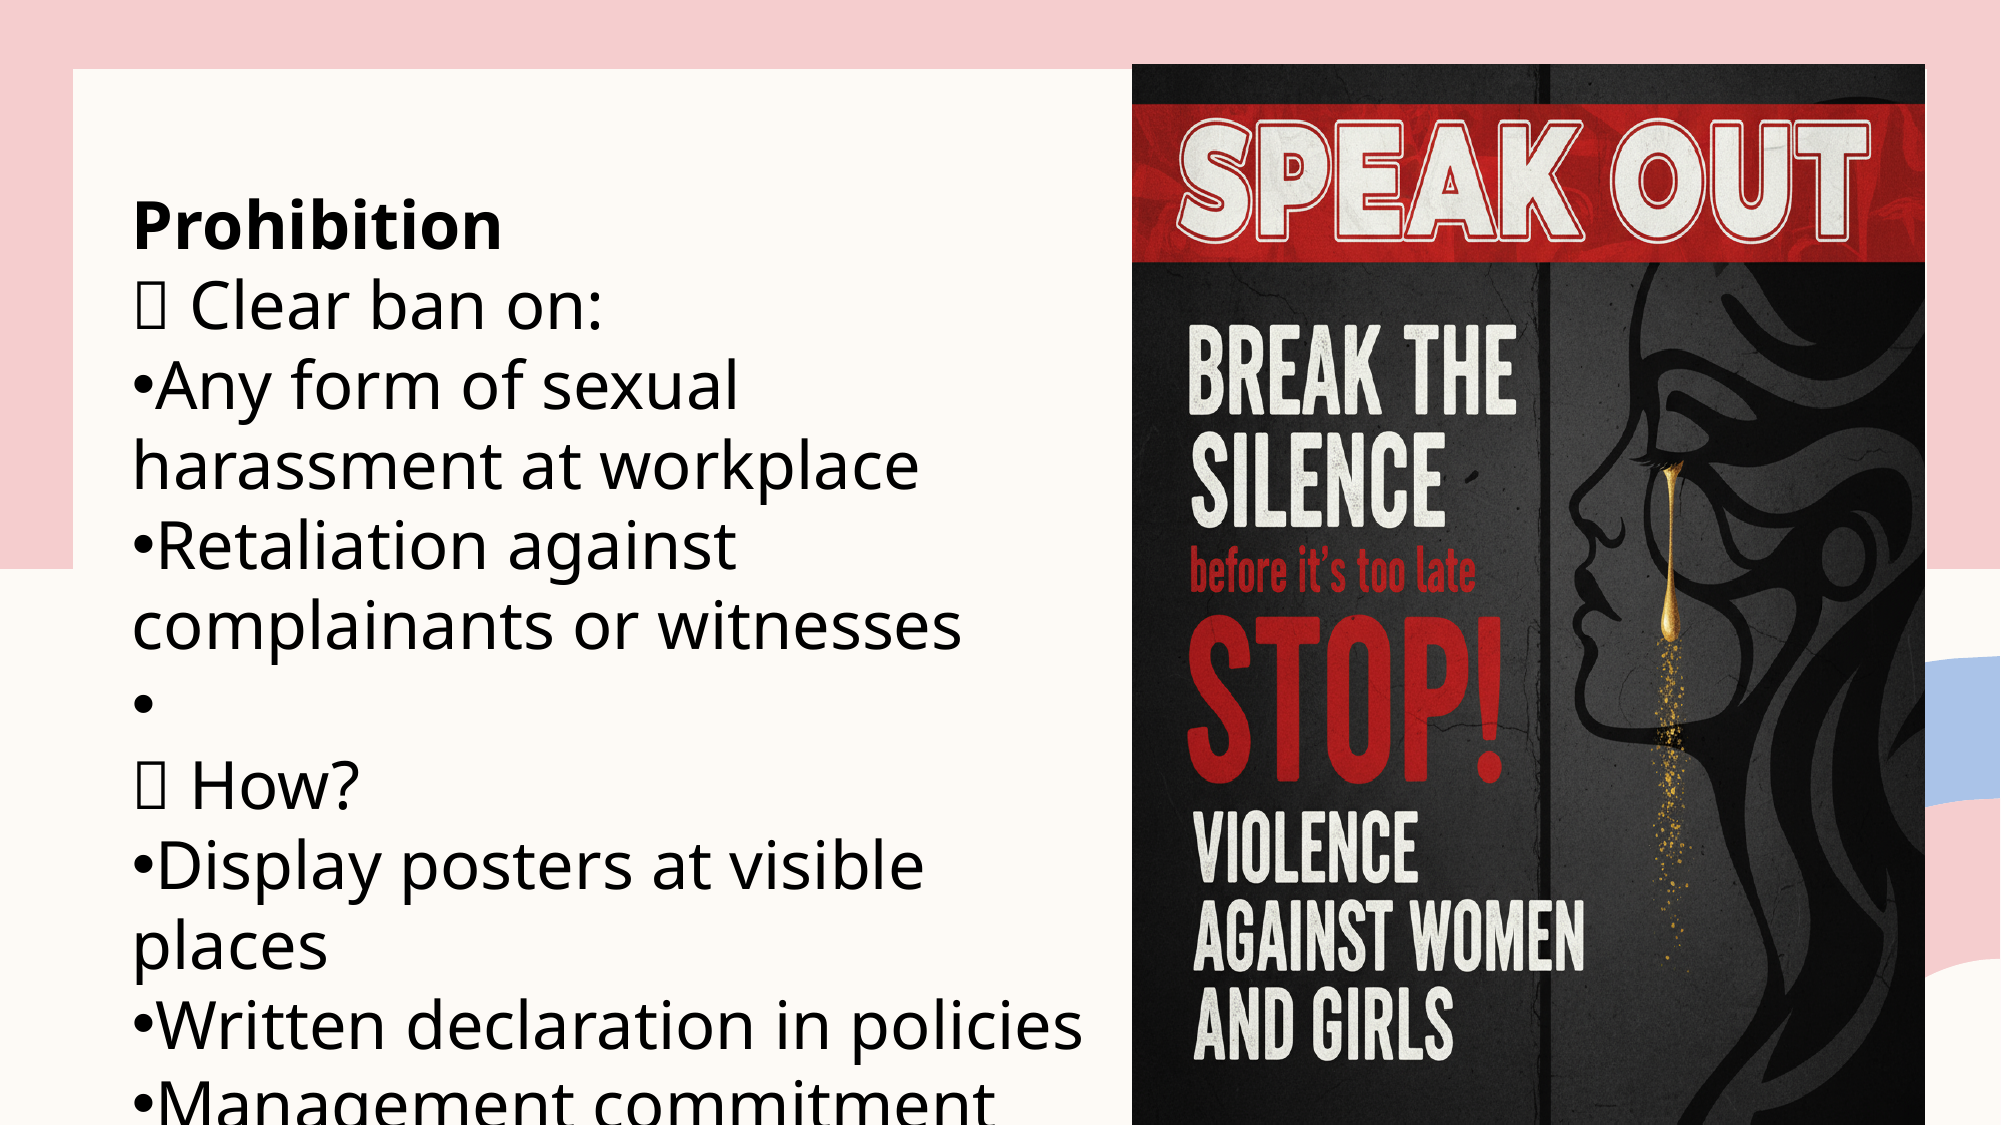

Prohibition
🚫 Clear ban on:
Any form of sexual harassment at workplace
Retaliation against complainants or witnesses
📌 How?
Display posters at visible places
Written declaration in policies
Management commitment